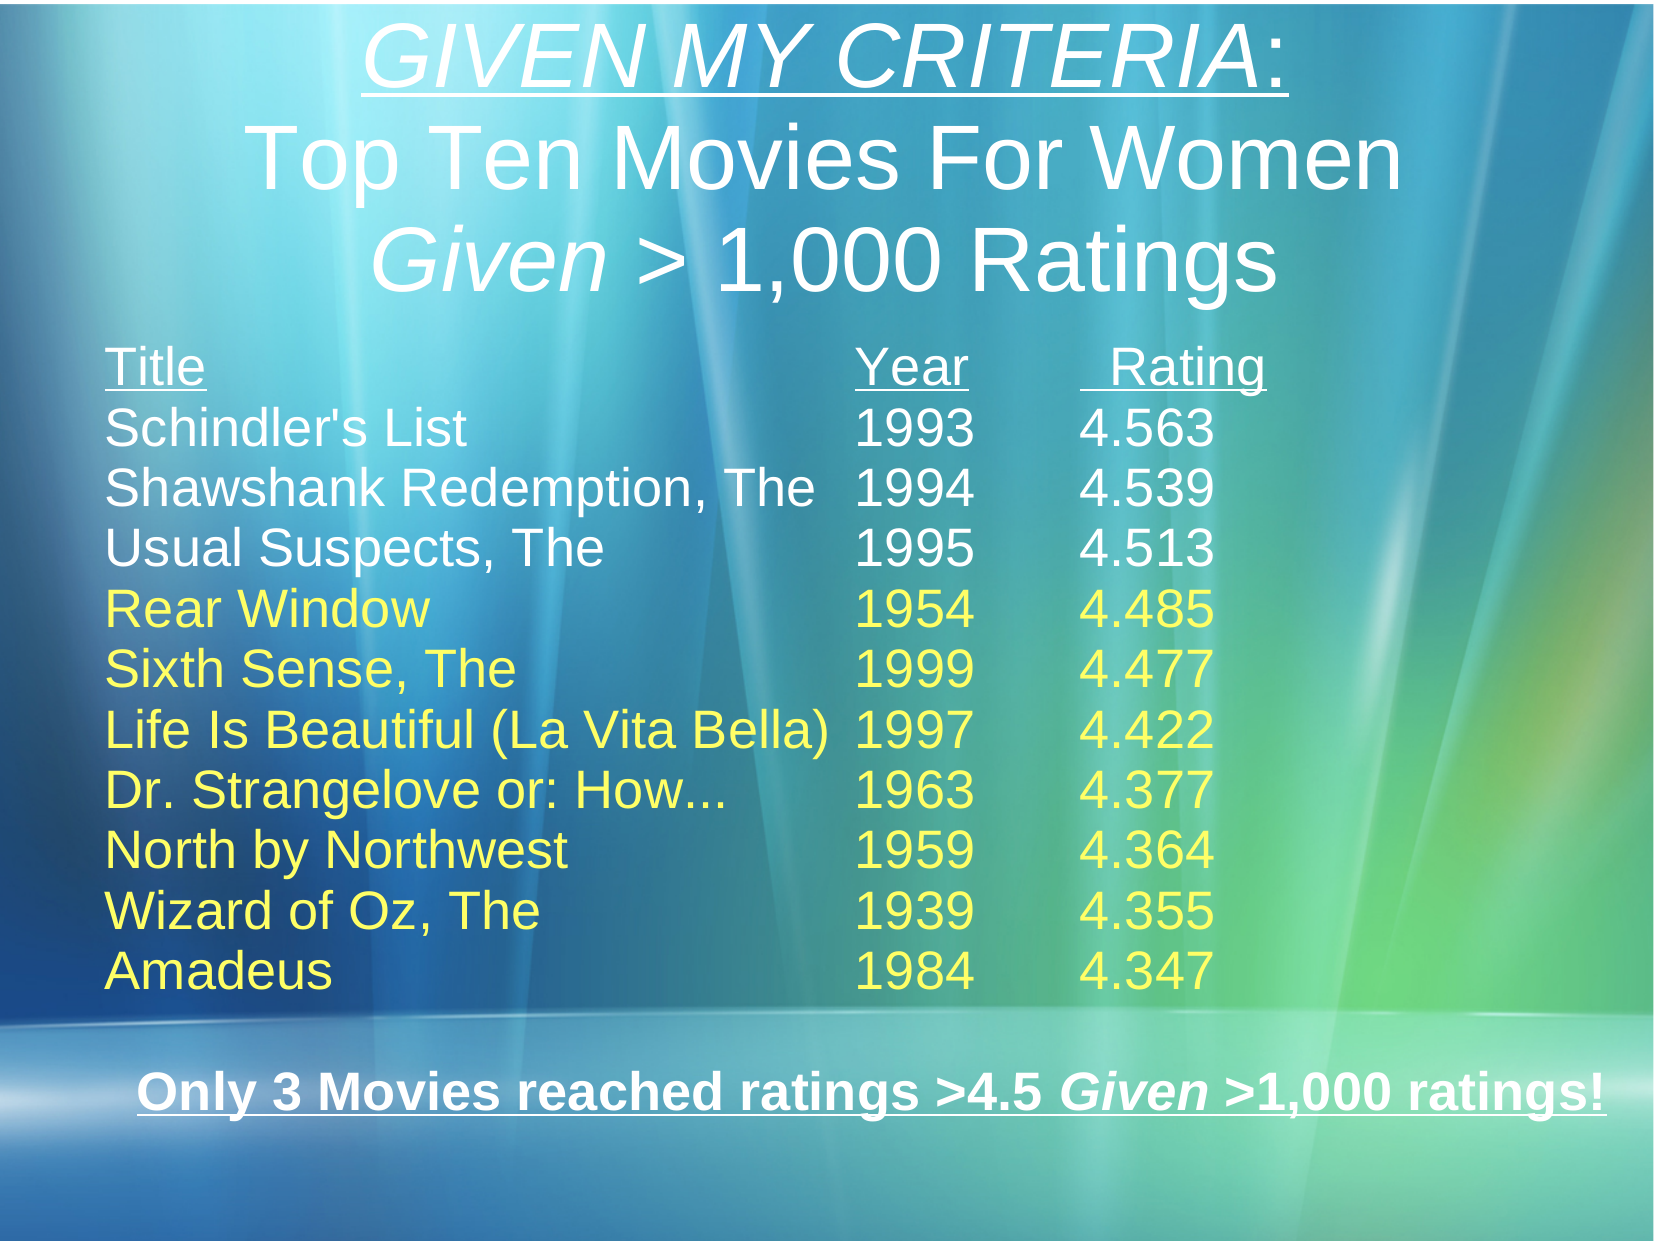

# GIVEN MY CRITERIA: Top Ten Movies For Women Given > 1,000 Ratings
Title									Year		 Rating
Schindler's List 					1993		4.563
Shawshank Redemption, The 	1994		4.539
Usual Suspects, The 				1995		4.513
Rear Window 						1954		4.485
Sixth Sense, The 					1999		4.477
Life Is Beautiful (La Vita Bella)	1997		4.422
Dr. Strangelove or: How...		1963	 	4.377
North by Northwest 				1959		4.364
Wizard of Oz, The 				1939		4.355
Amadeus 							1984		4.347
Only 3 Movies reached ratings >4.5 Given >1,000 ratings!